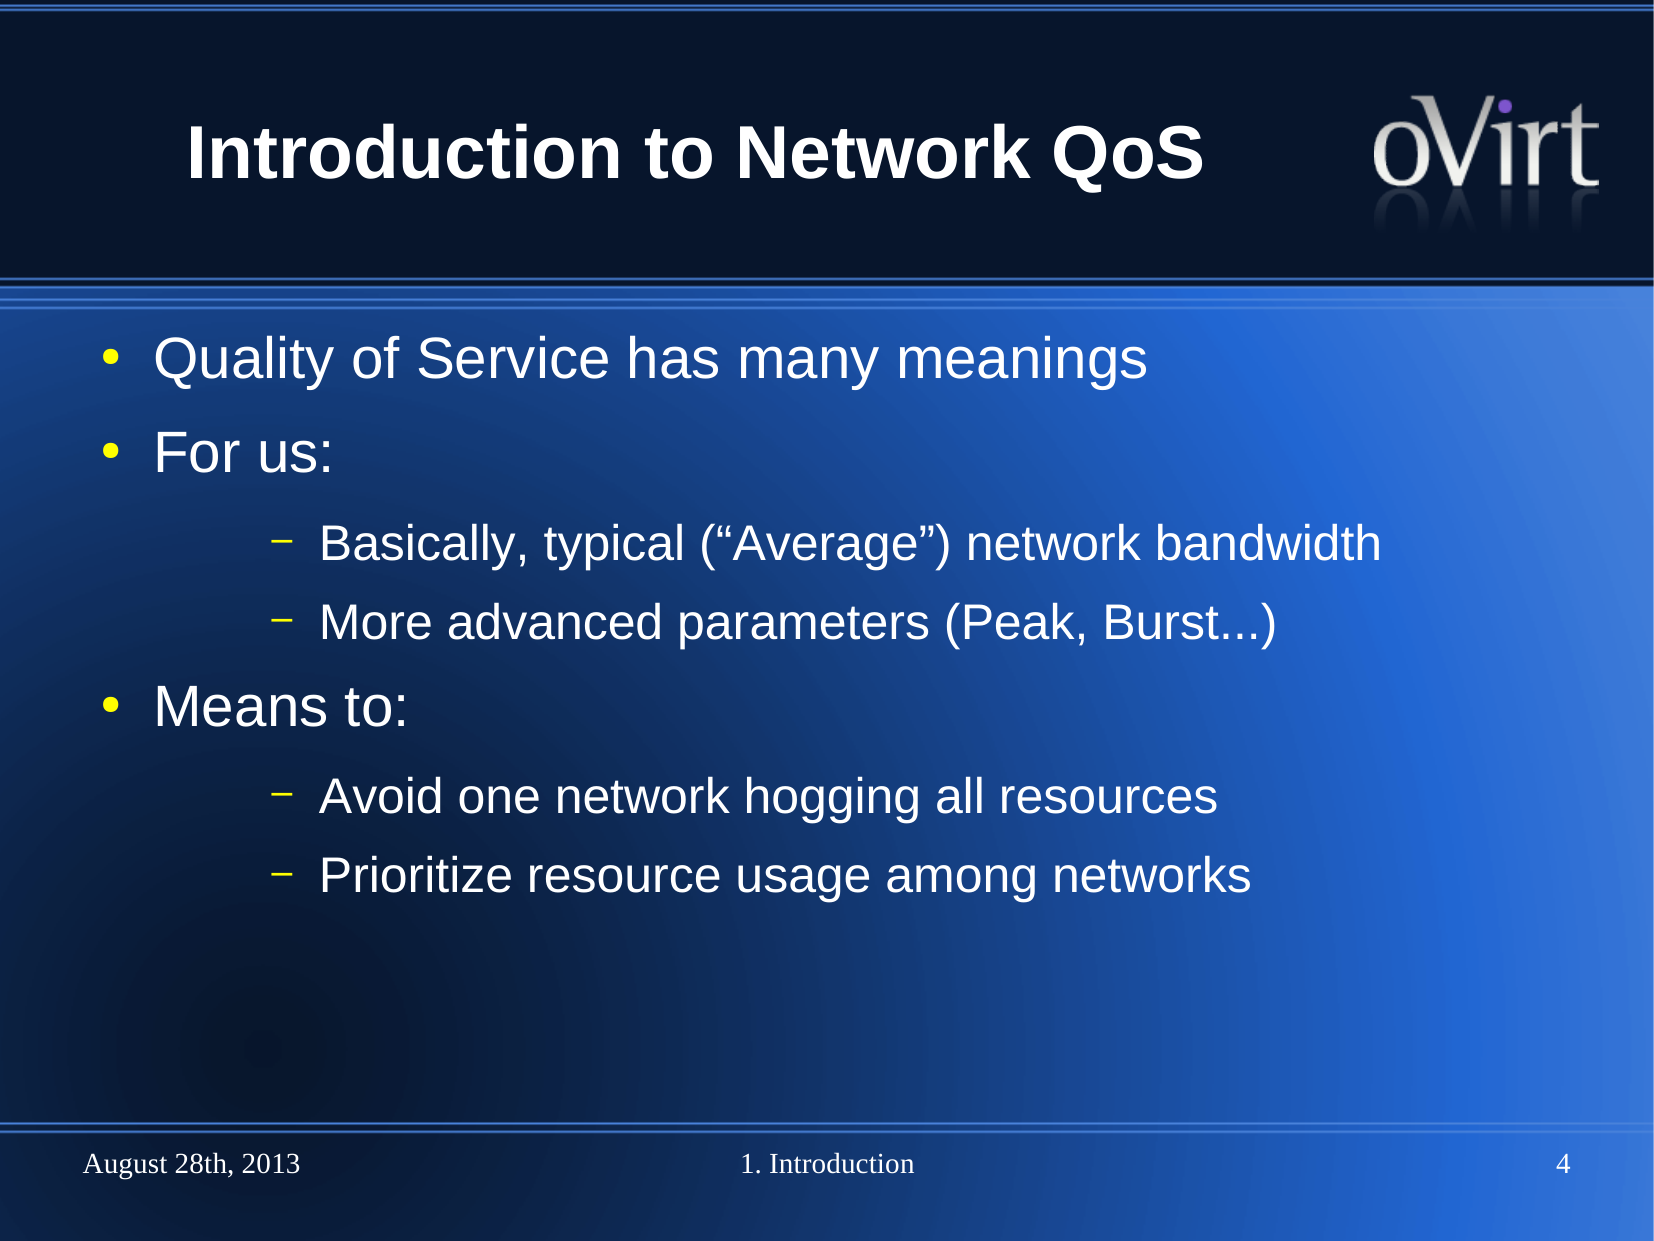

# Introduction to Network QoS
Quality of Service has many meanings
For us:
Basically, typical (“Average”) network bandwidth
More advanced parameters (Peak, Burst...)
Means to:
Avoid one network hogging all resources
Prioritize resource usage among networks
August 28th, 2013
1. Introduction
4